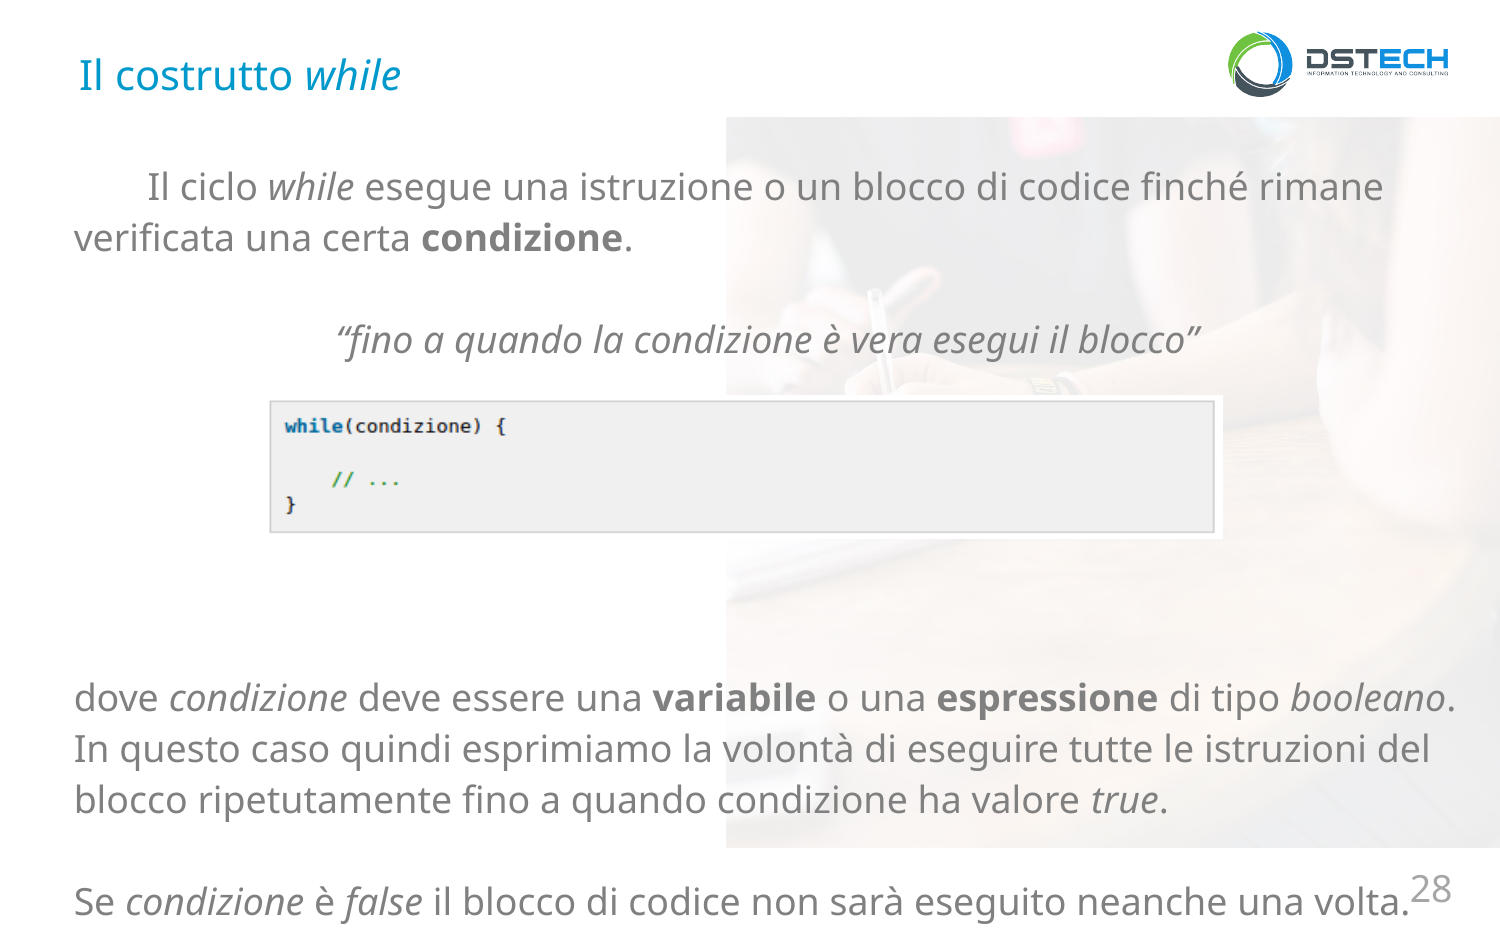

Il costrutto while
	Il ciclo while esegue una istruzione o un blocco di codice finché rimane verificata una certa condizione.
“fino a quando la condizione è vera esegui il blocco”
dove condizione deve essere una variabile o una espressione di tipo booleano. In questo caso quindi esprimiamo la volontà di eseguire tutte le istruzioni del blocco ripetutamente fino a quando condizione ha valore true.
Se condizione è false il blocco di codice non sarà eseguito neanche una volta.
28